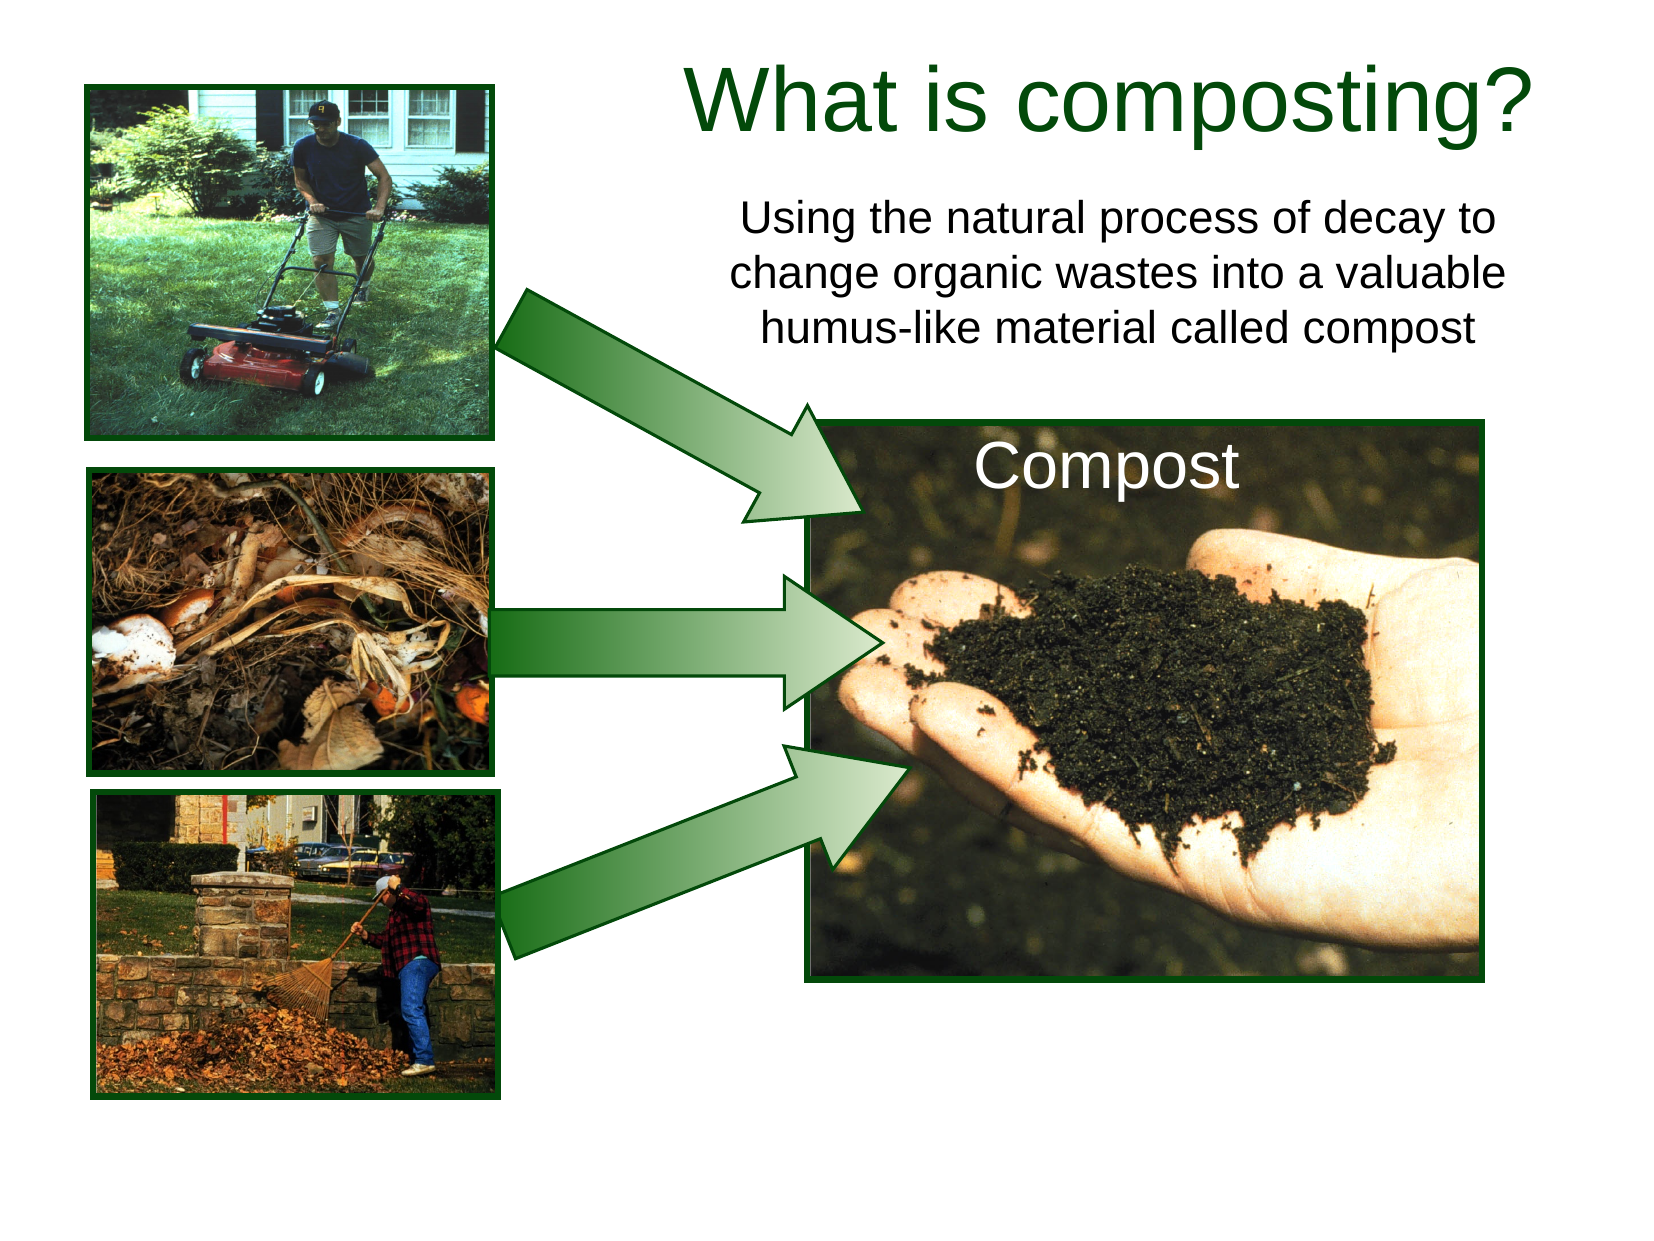

# What is composting?
Compost
Using the natural process of decay to
change organic wastes into a valuable
humus-like material called compost